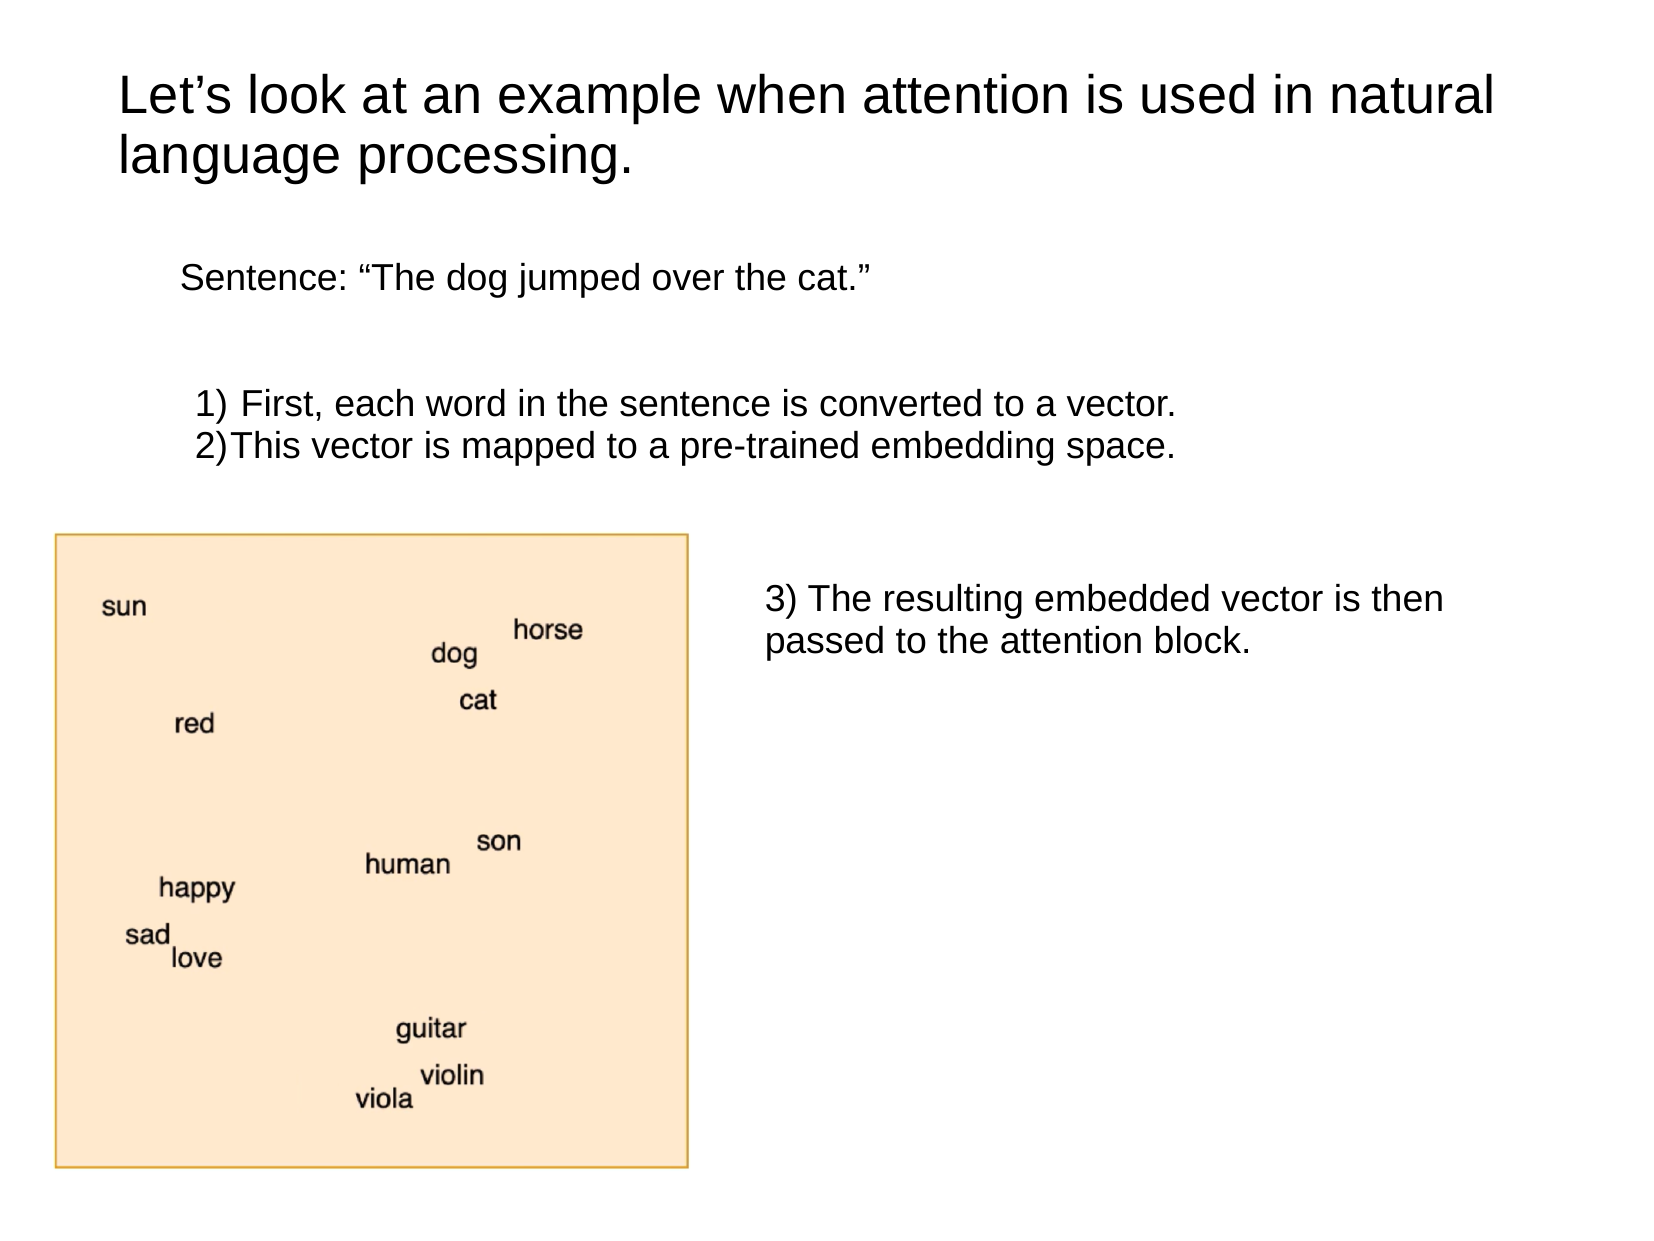

Let’s look at an example when attention is used in natural language processing.
Sentence: “The dog jumped over the cat.”
 First, each word in the sentence is converted to a vector.
This vector is mapped to a pre-trained embedding space.
3) The resulting embedded vector is then passed to the attention block.